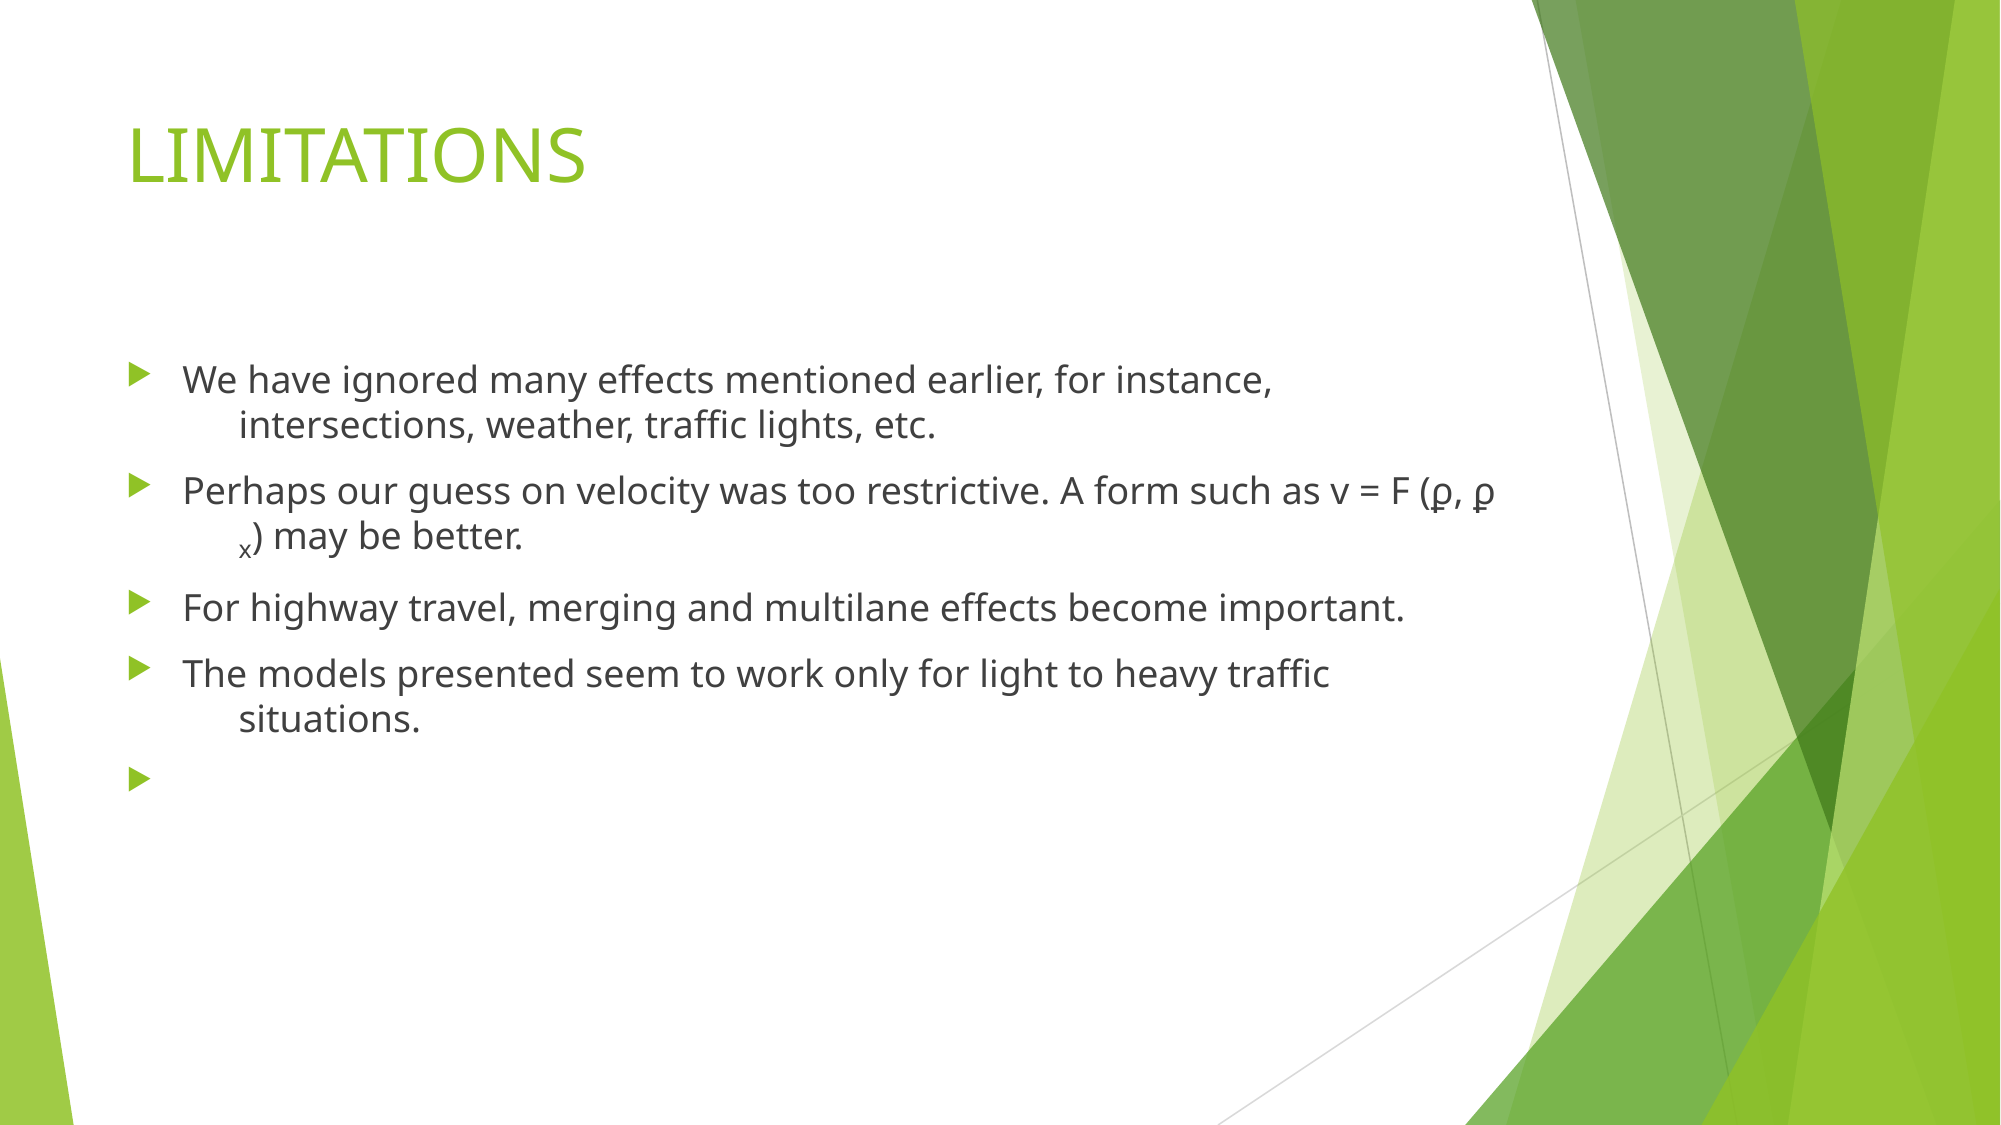

# LIMITATIONS
We have ignored many effects mentioned earlier, for instance, intersections, weather, traffic lights, etc.
Perhaps our guess on velocity was too restrictive. A form such as v = F (ϼ, ϼ x) may be better.
For highway travel, merging and multilane effects become important.
The models presented seem to work only for light to heavy traffic situations.